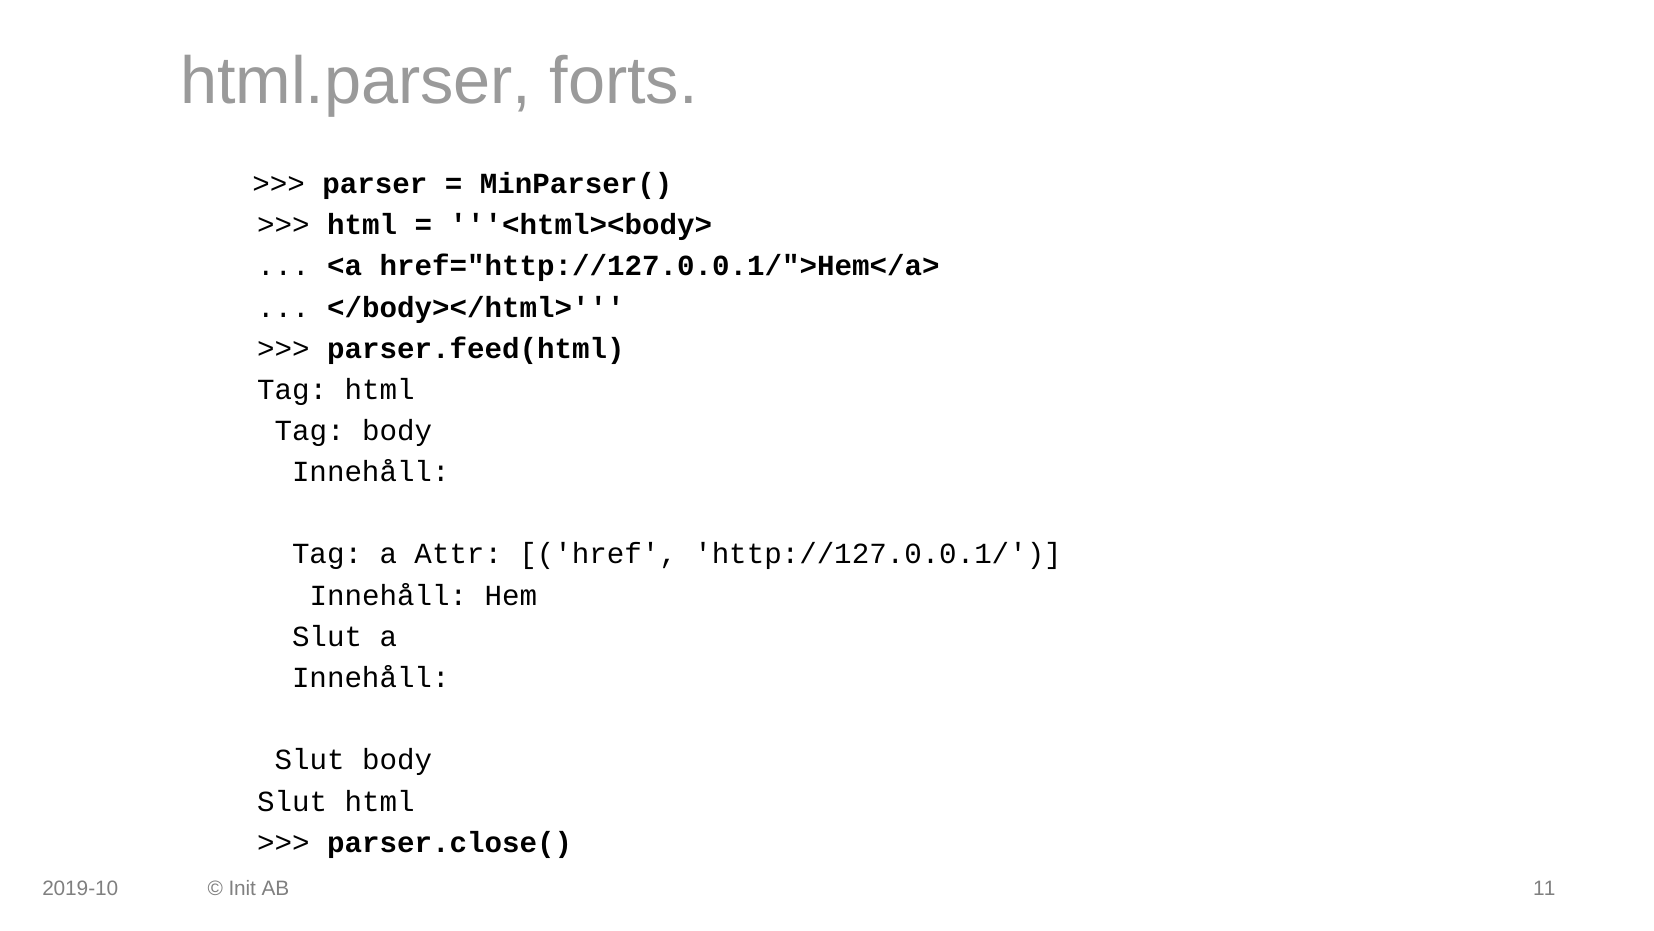

html.parser, forts.
 >>> parser = MinParser()
>>> html = '''<html><body>
... <a href="http://127.0.0.1/">Hem</a>
... </body></html>'''
>>> parser.feed(html)
Tag: html
 Tag: body
 Innehåll:
 Tag: a Attr: [('href', 'http://127.0.0.1/')]
 Innehåll: Hem
 Slut a
 Innehåll:
 Slut body
Slut html
>>> parser.close()
2019-10
© Init AB